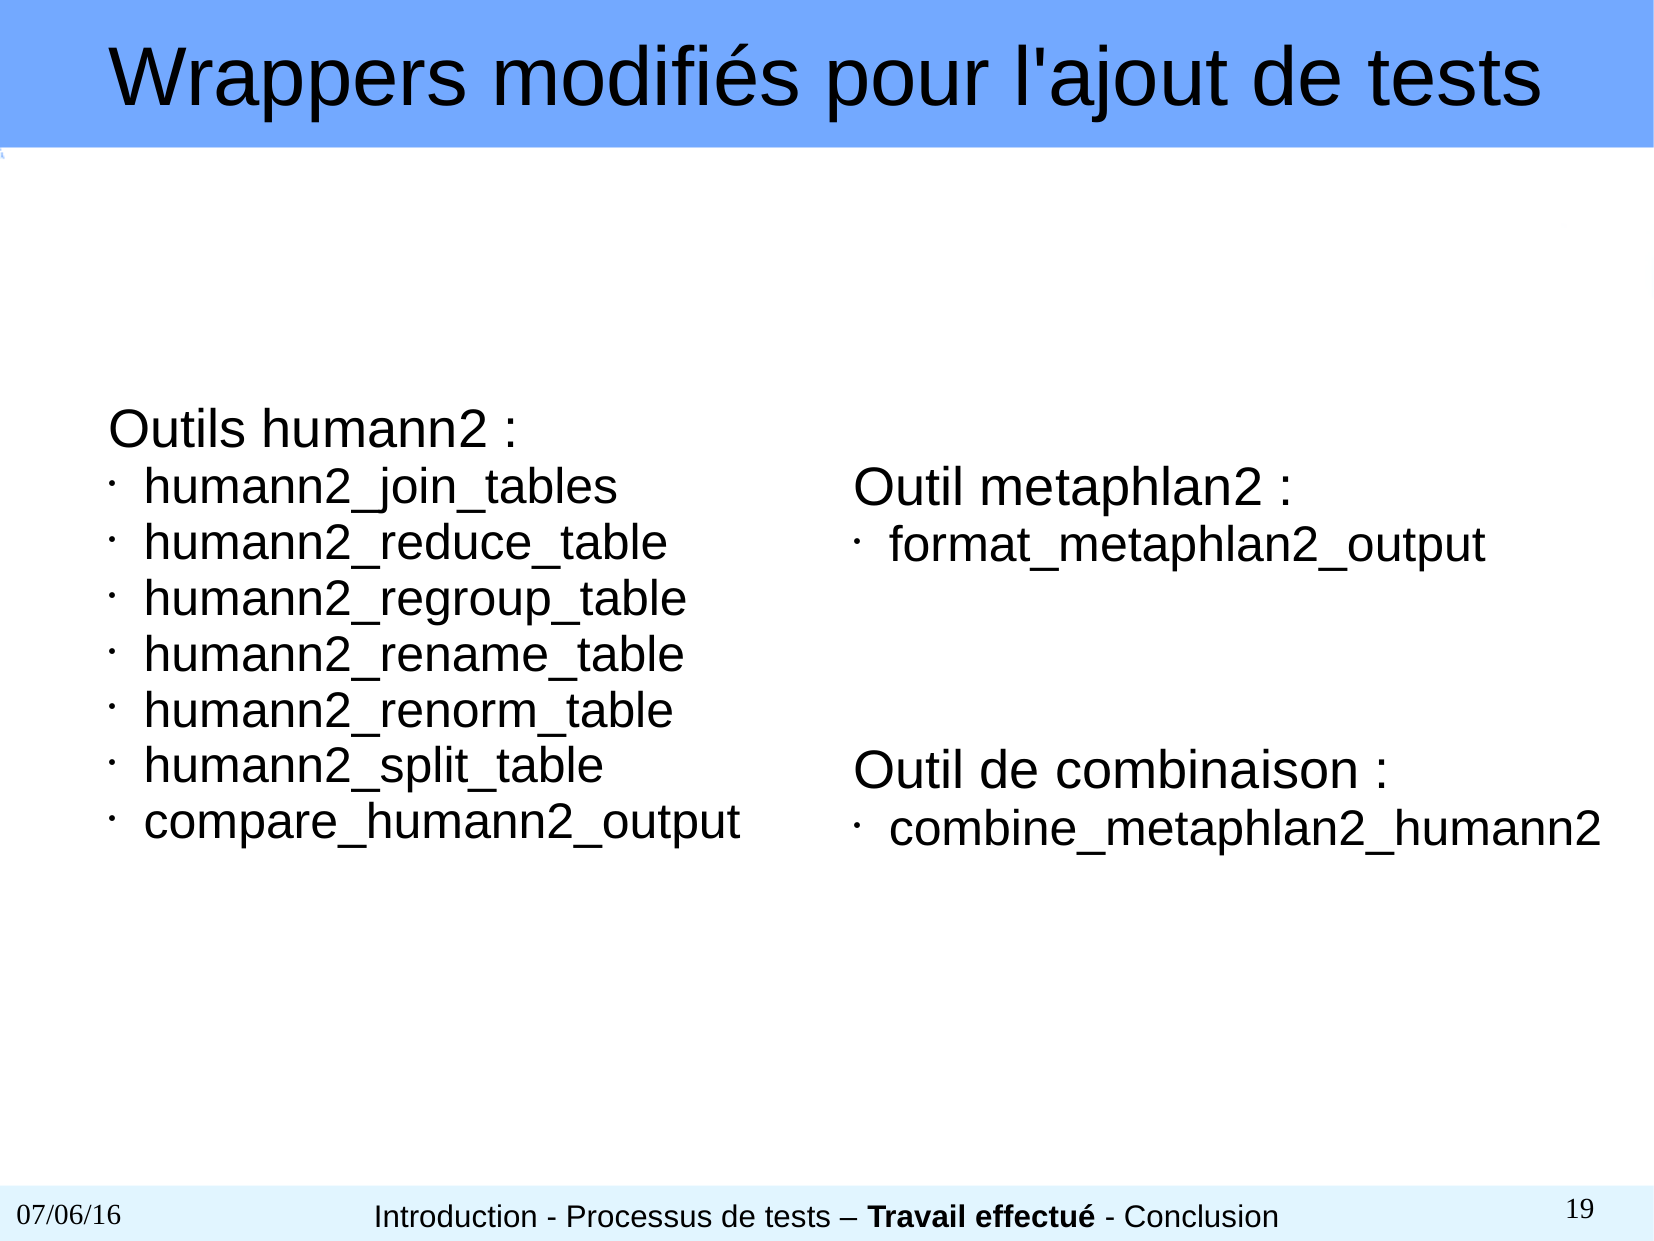

# Wrappers modifiés pour l'ajout de tests
Outils humann2 :
humann2_join_tables
humann2_reduce_table
humann2_regroup_table
humann2_rename_table
humann2_renorm_table
humann2_split_table
compare_humann2_output
Outil metaphlan2 :
format_metaphlan2_output
Outil de combinaison :
combine_metaphlan2_humann2